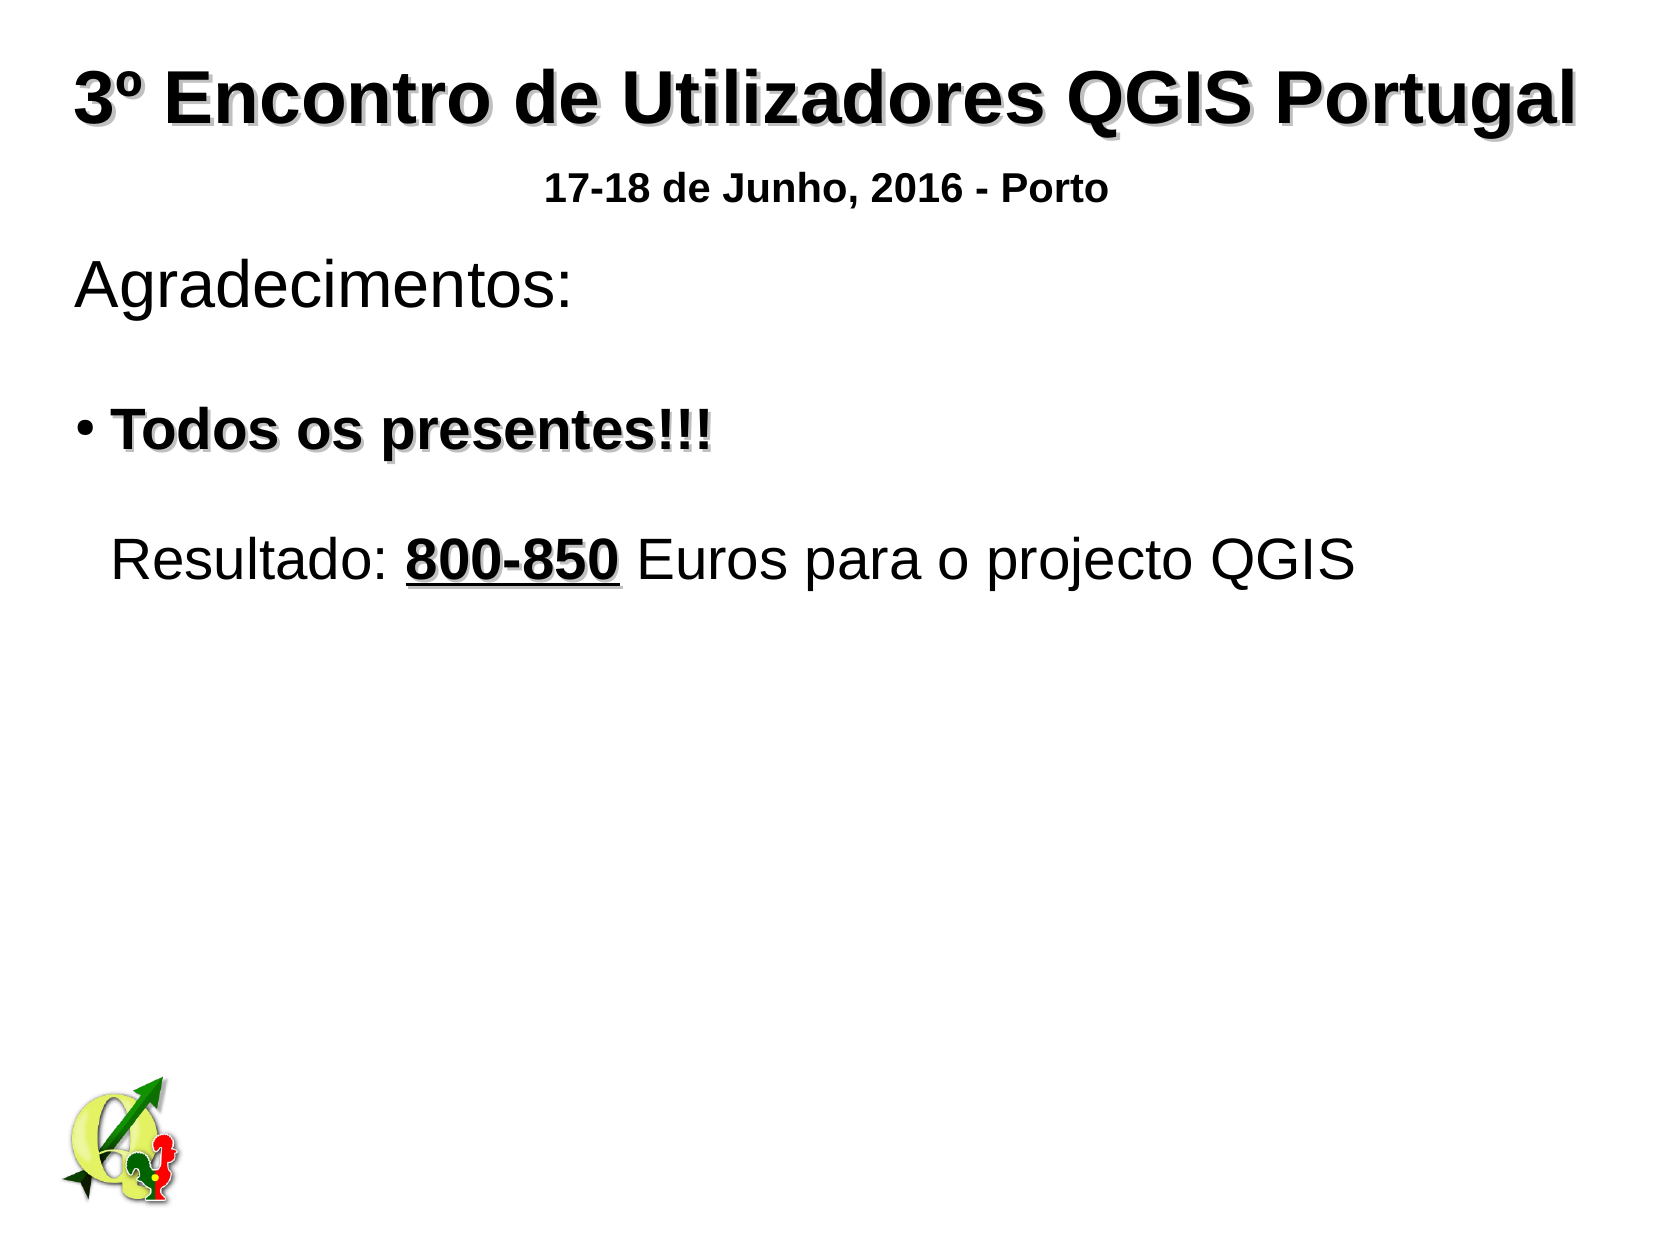

3º Encontro de Utilizadores QGIS Portugal
17-18 de Junho, 2016 - Porto
Agradecimentos:
Todos os presentes!!!
Resultado: 800-850 Euros para o projecto QGIS